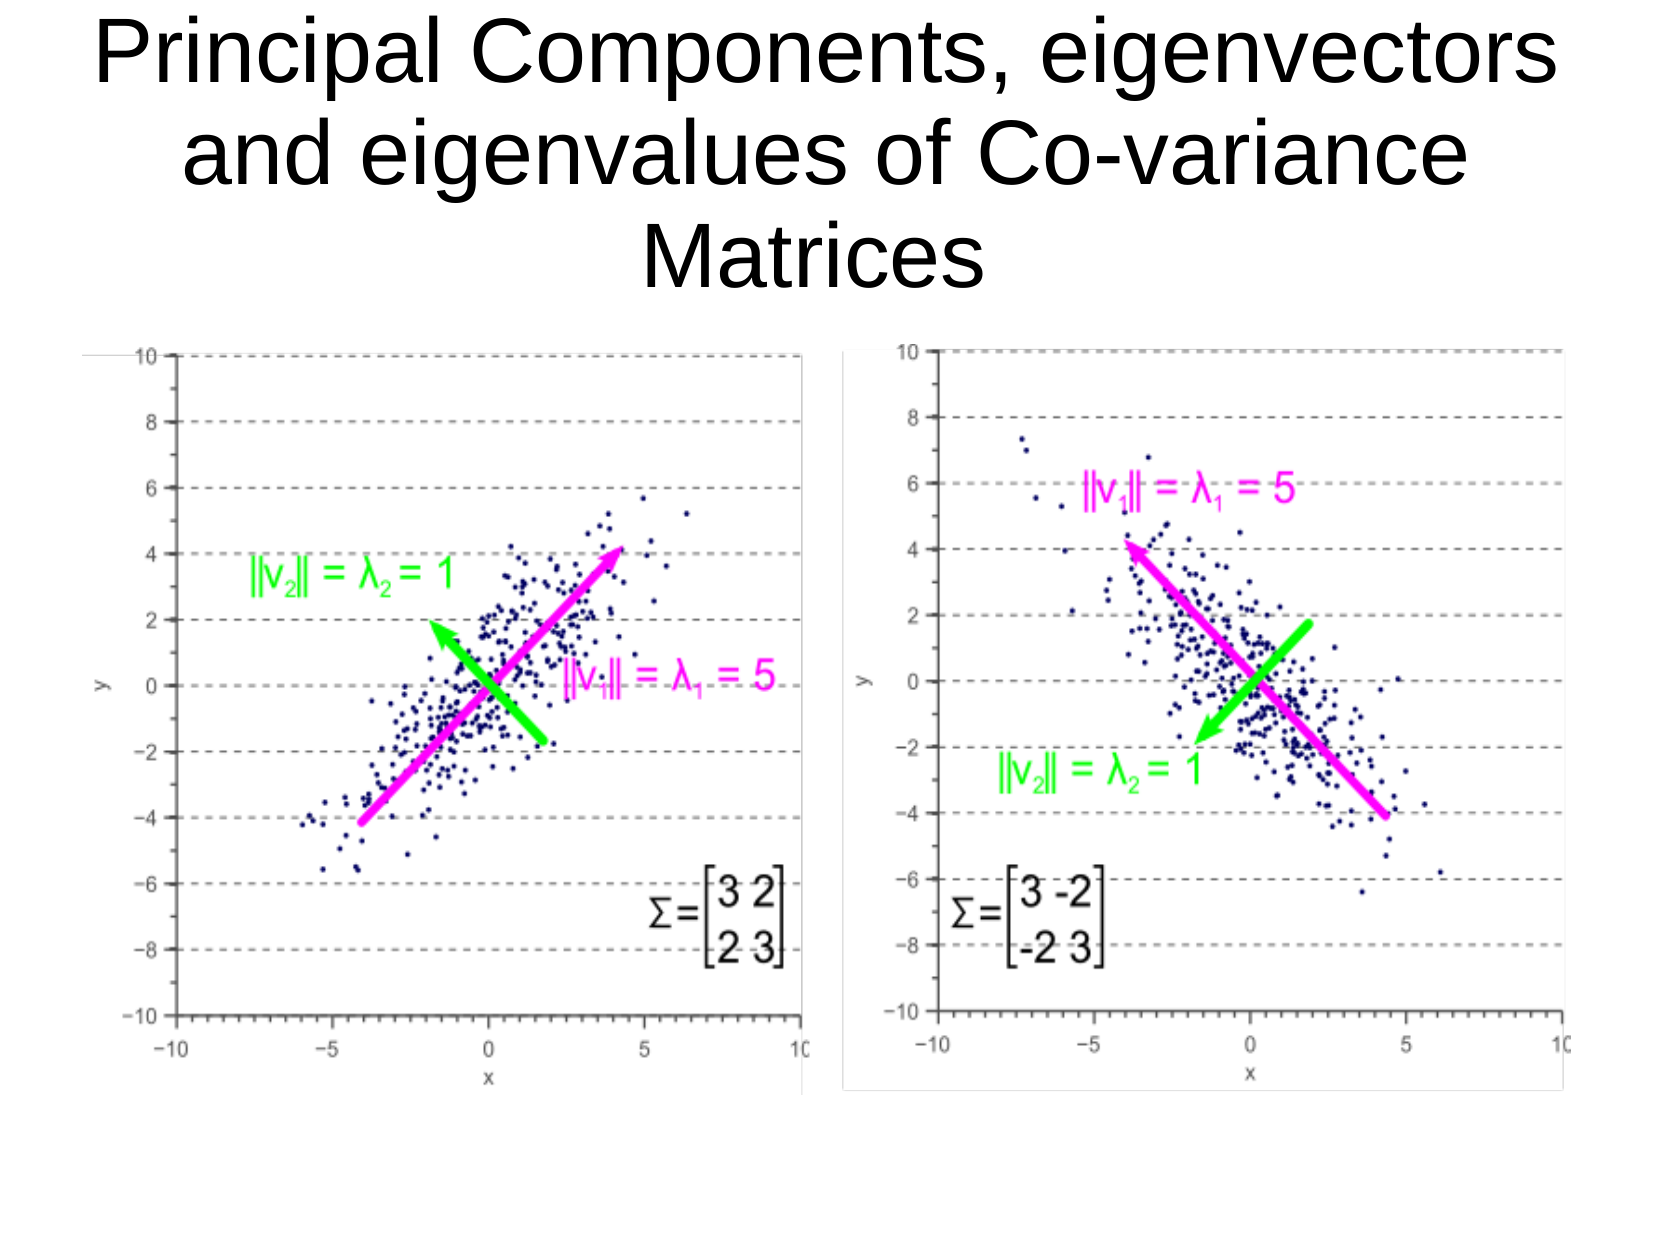

# Principal Components, eigenvectors and eigenvalues of Co-variance Matrices